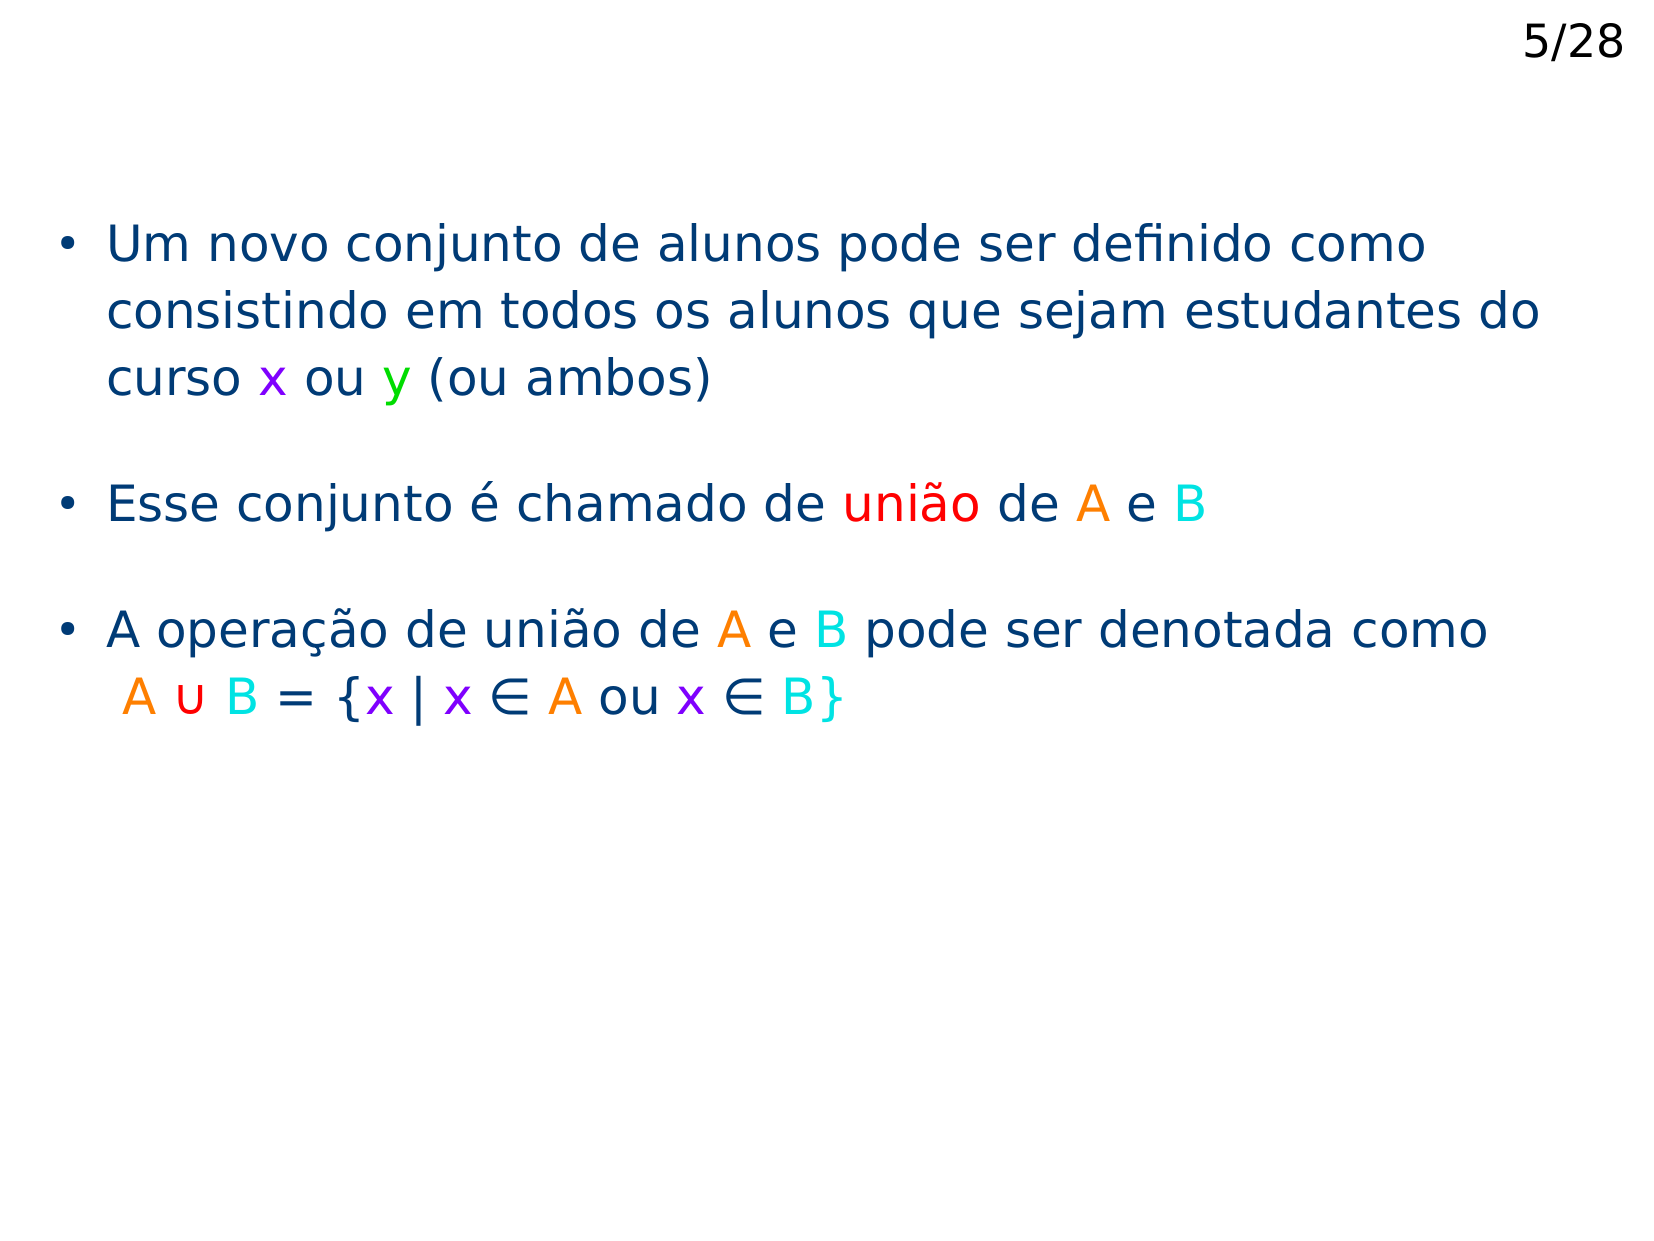

5
#
Um novo conjunto de alunos pode ser definido como consistindo em todos os alunos que sejam estudantes do curso x ou y (ou ambos)
Esse conjunto é chamado de união de A e B
A operação de união de A e B pode ser denotada como
 A ∪ B = {x | x ∈ A ou x ∈ B}